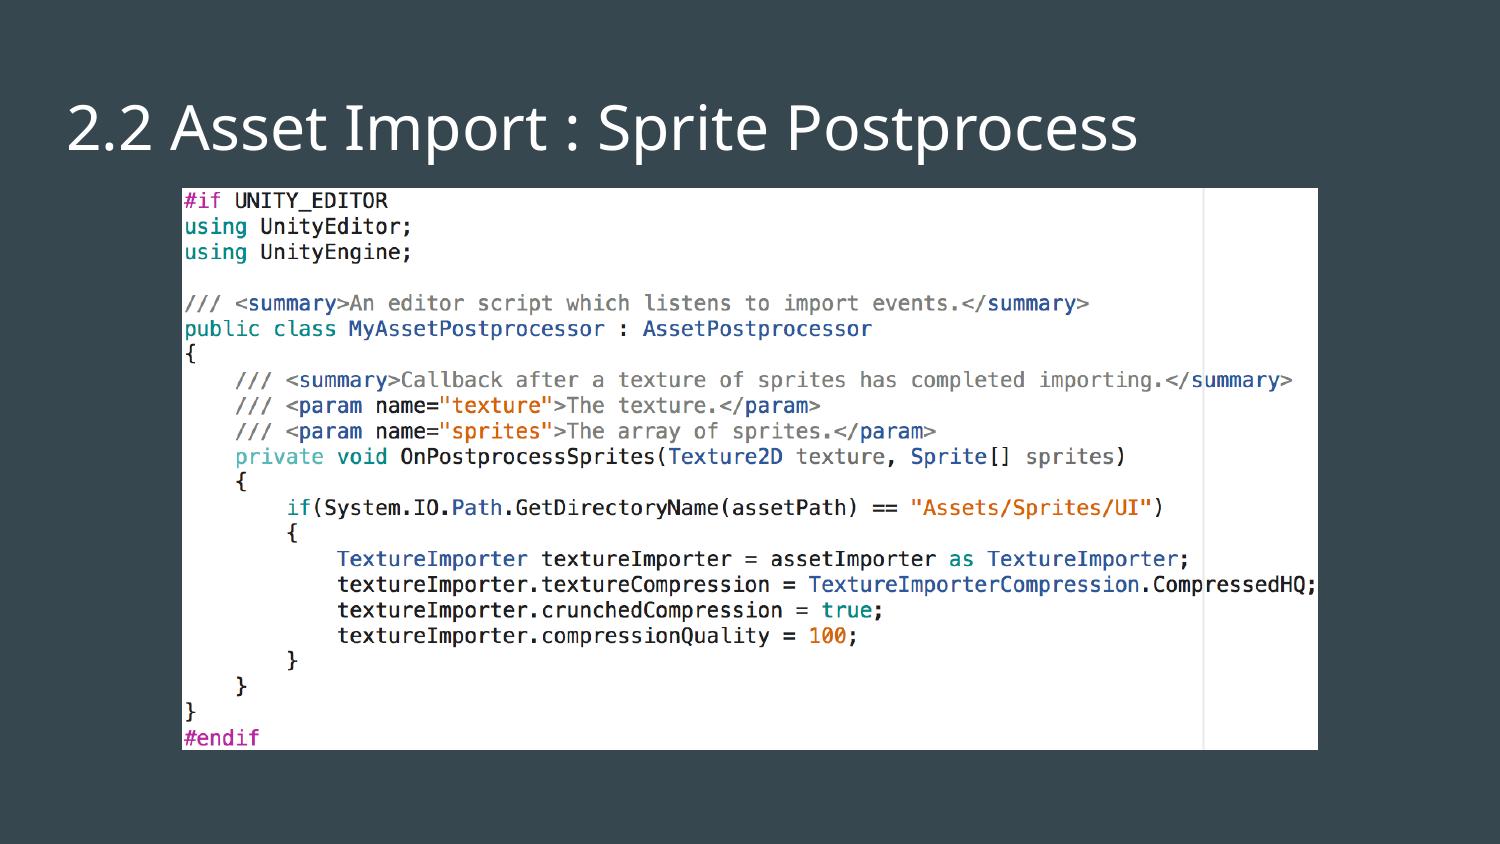

# 2.2 Asset Import : Sprite Postprocess